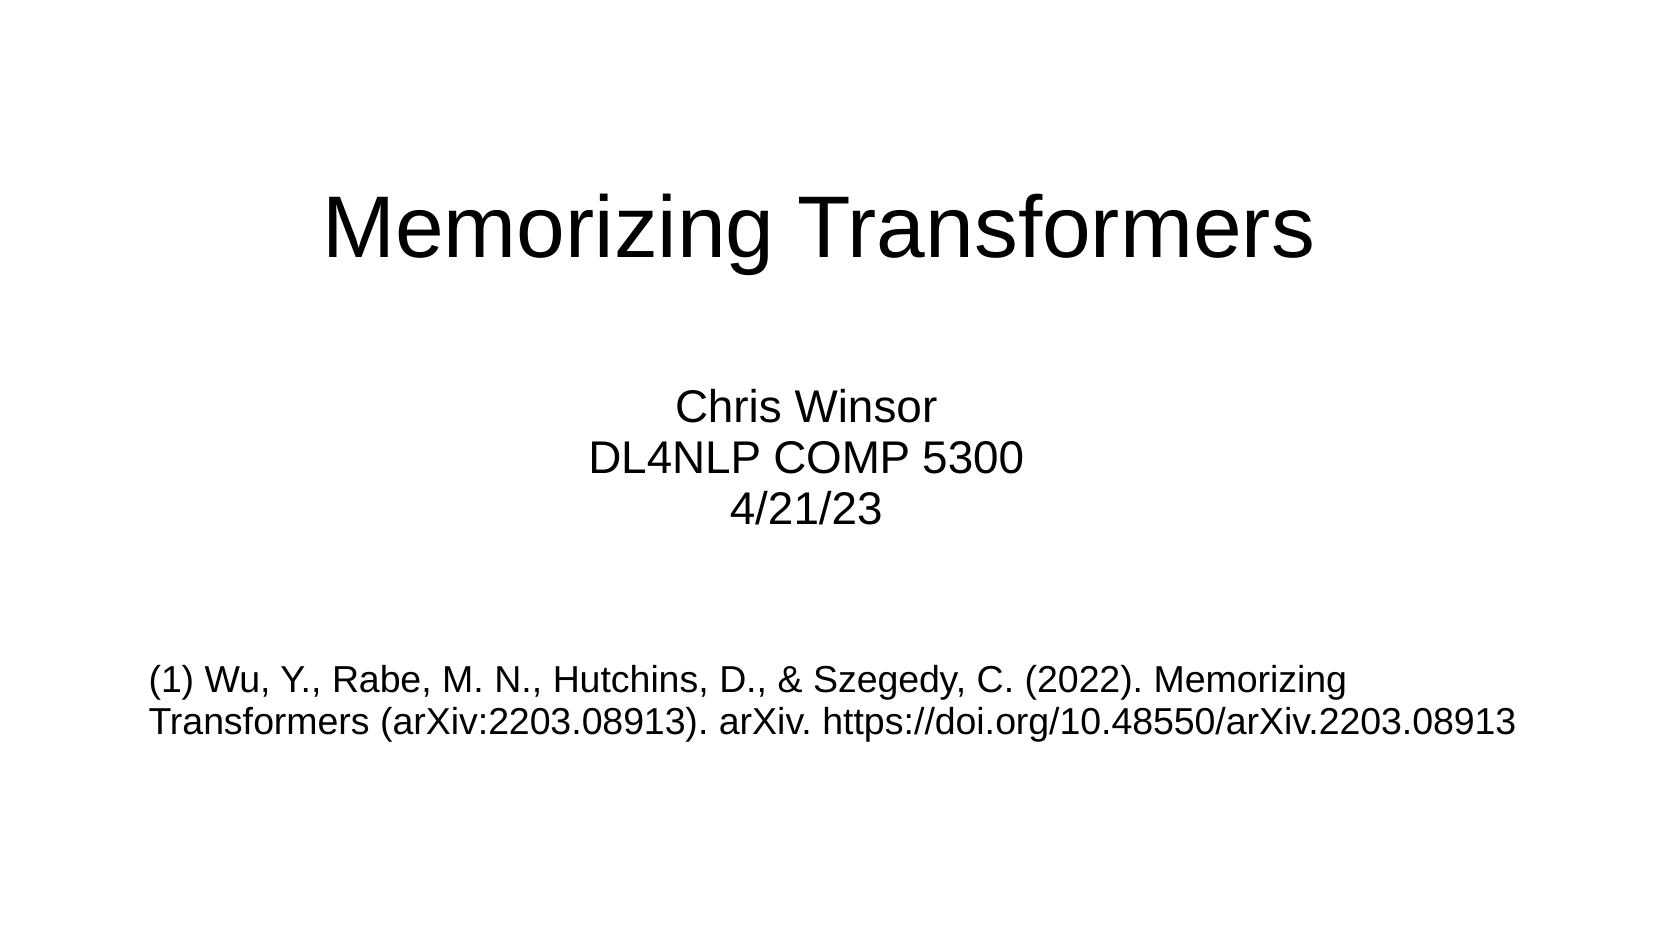

# Memorizing Transformers
Chris Winsor
DL4NLP COMP 5300
4/21/23
(1) Wu, Y., Rabe, M. N., Hutchins, D., & Szegedy, C. (2022). Memorizing Transformers (arXiv:2203.08913). arXiv. https://doi.org/10.48550/arXiv.2203.08913